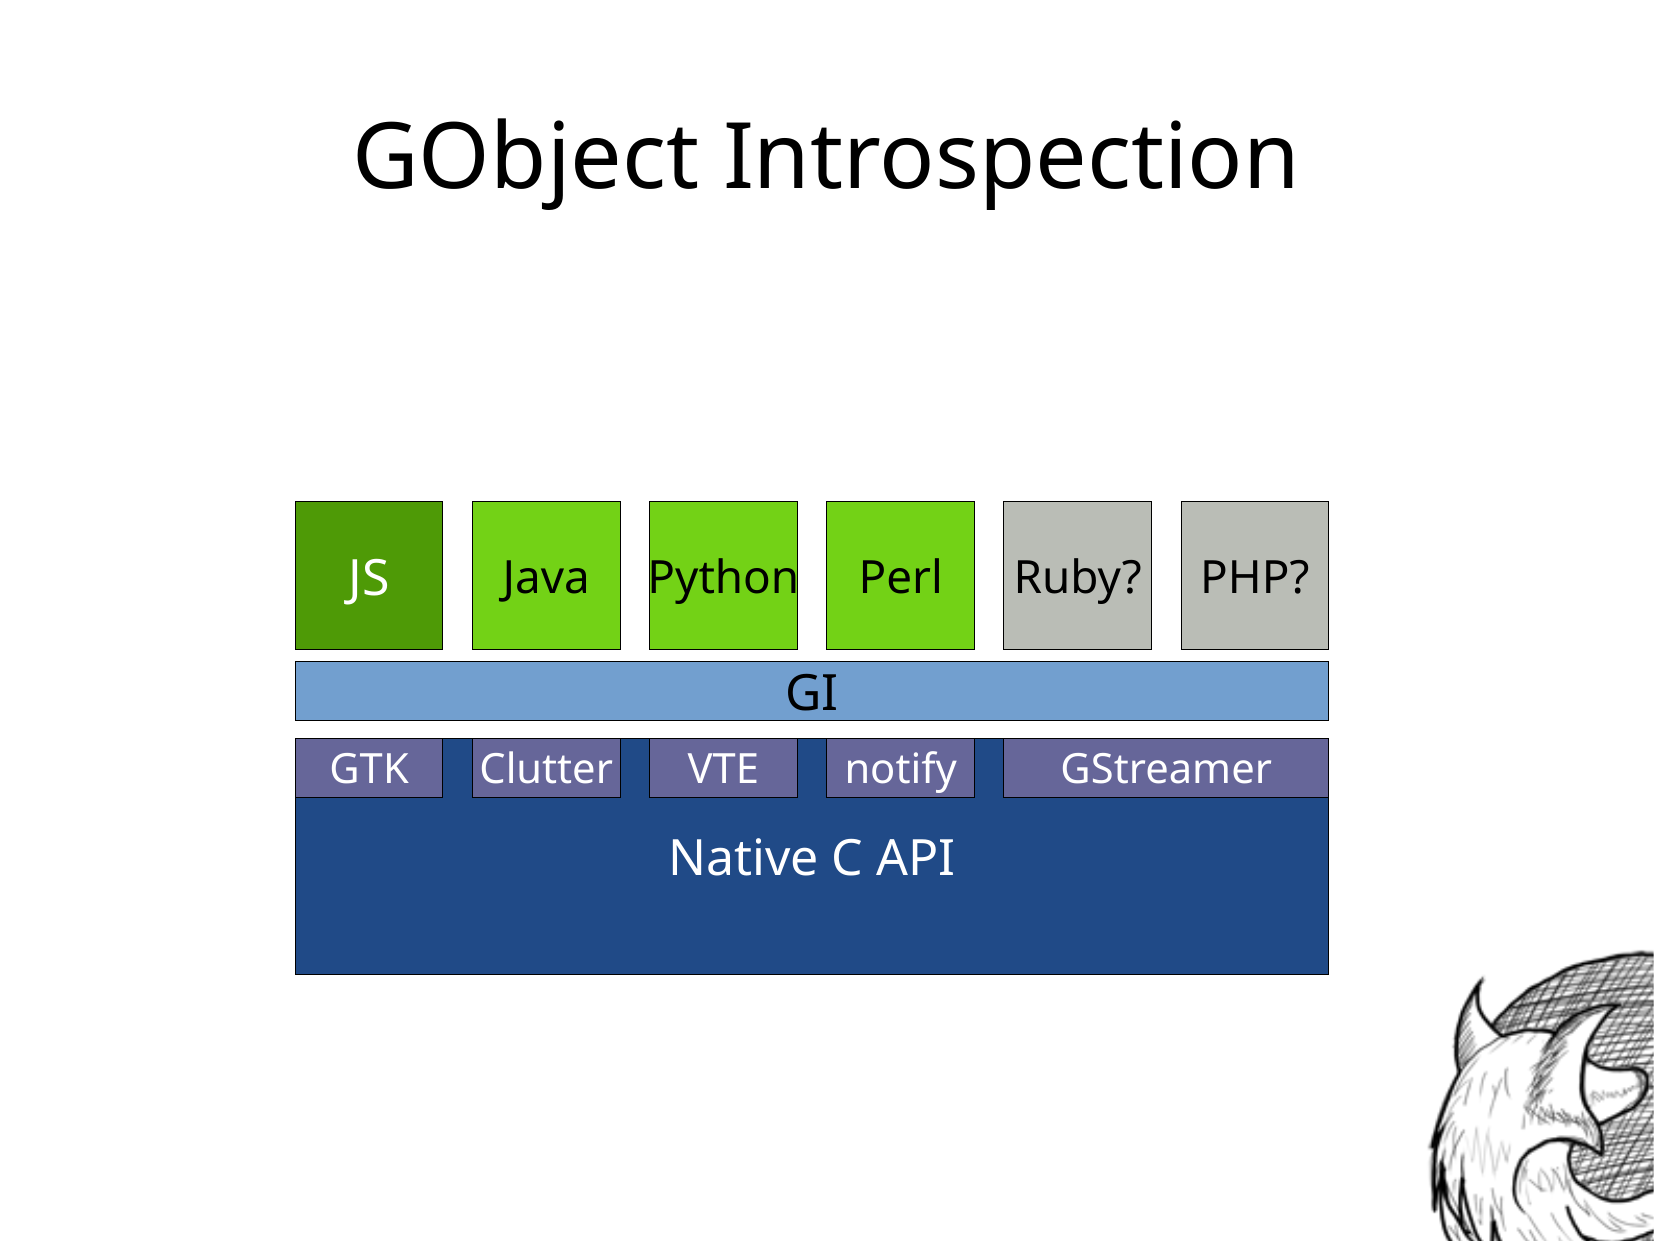

# GObject Introspection
JS
Java
Python
Perl
Ruby?
PHP?
GI
Native C API
GTK
Clutter
VTE
notify
GStreamer